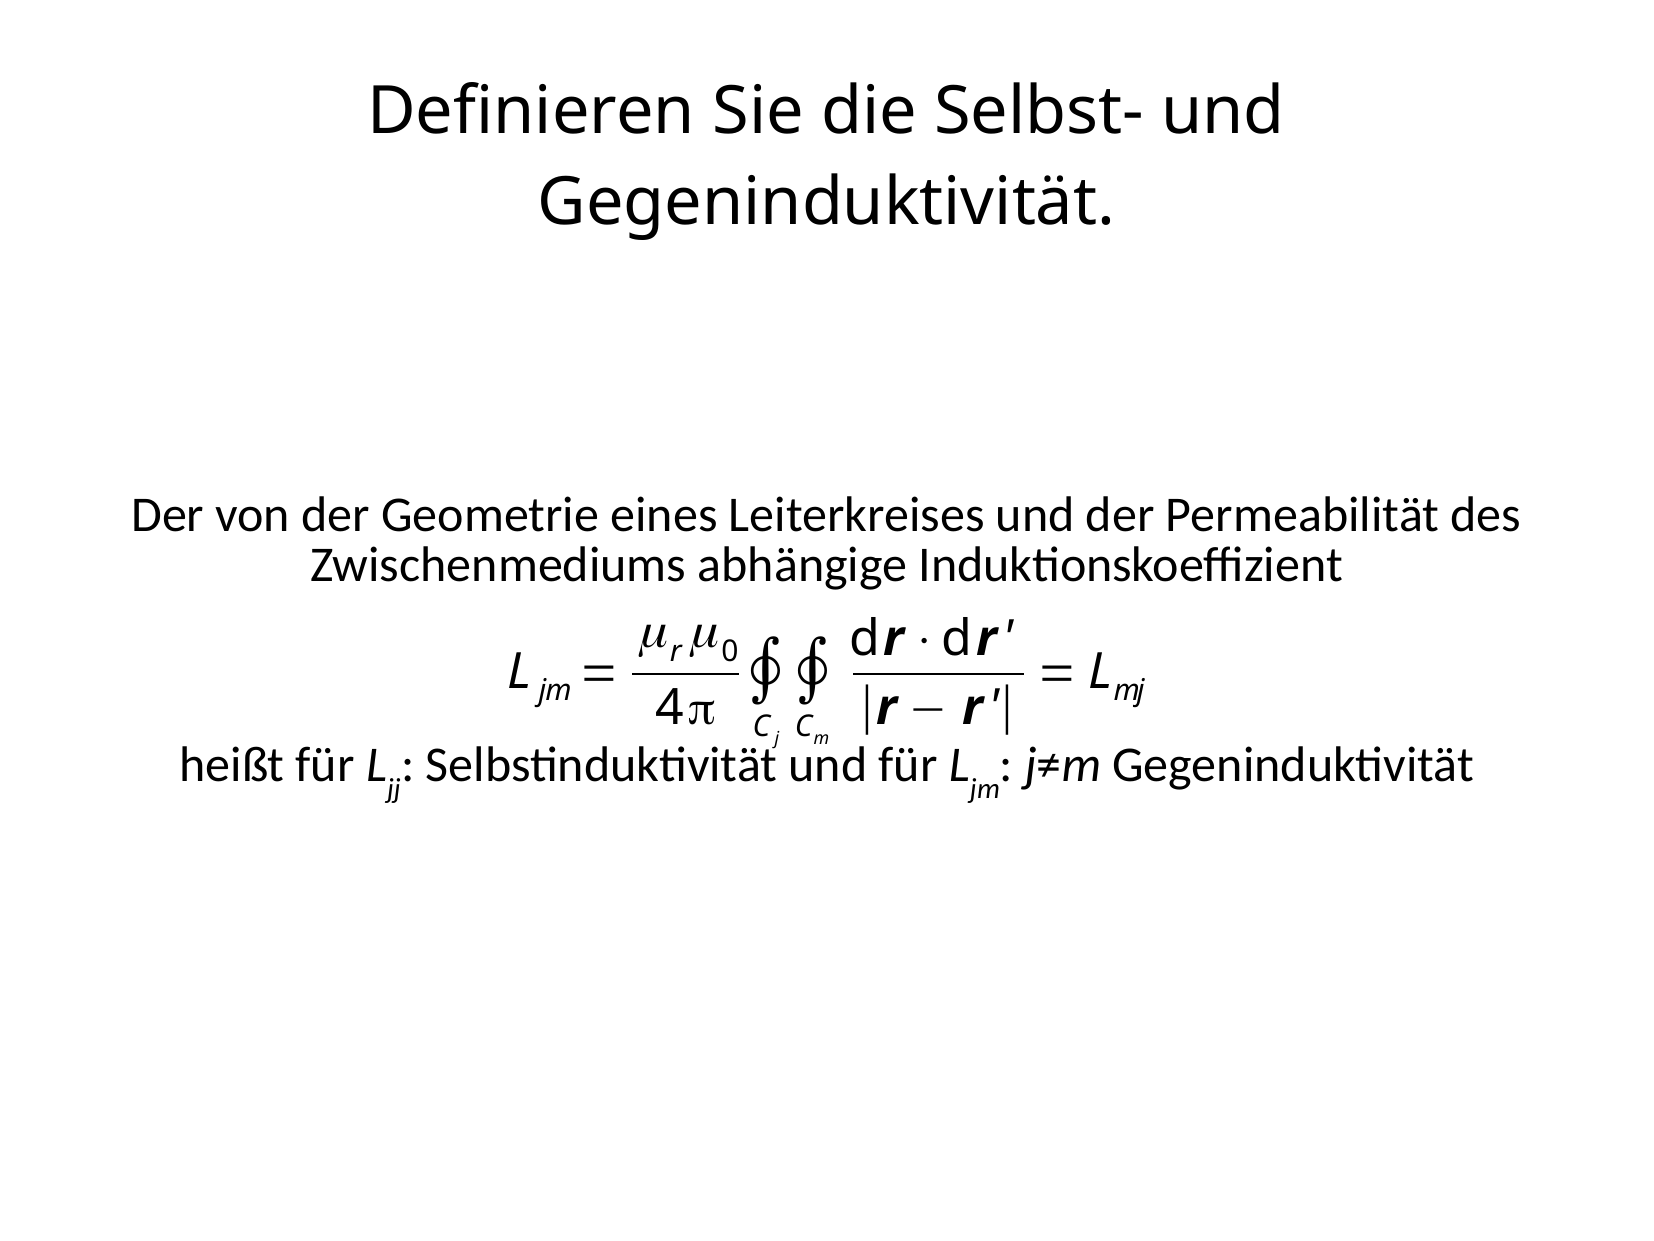

# Definieren Sie die Selbst- und Gegeninduktivität.
Der von der Geometrie eines Leiterkreises und der Permeabilität des Zwischenmediums abhängige Induktionskoeffizient
heißt für Ljj: Selbstinduktivität und für Ljm: j≠m Gegeninduktivität